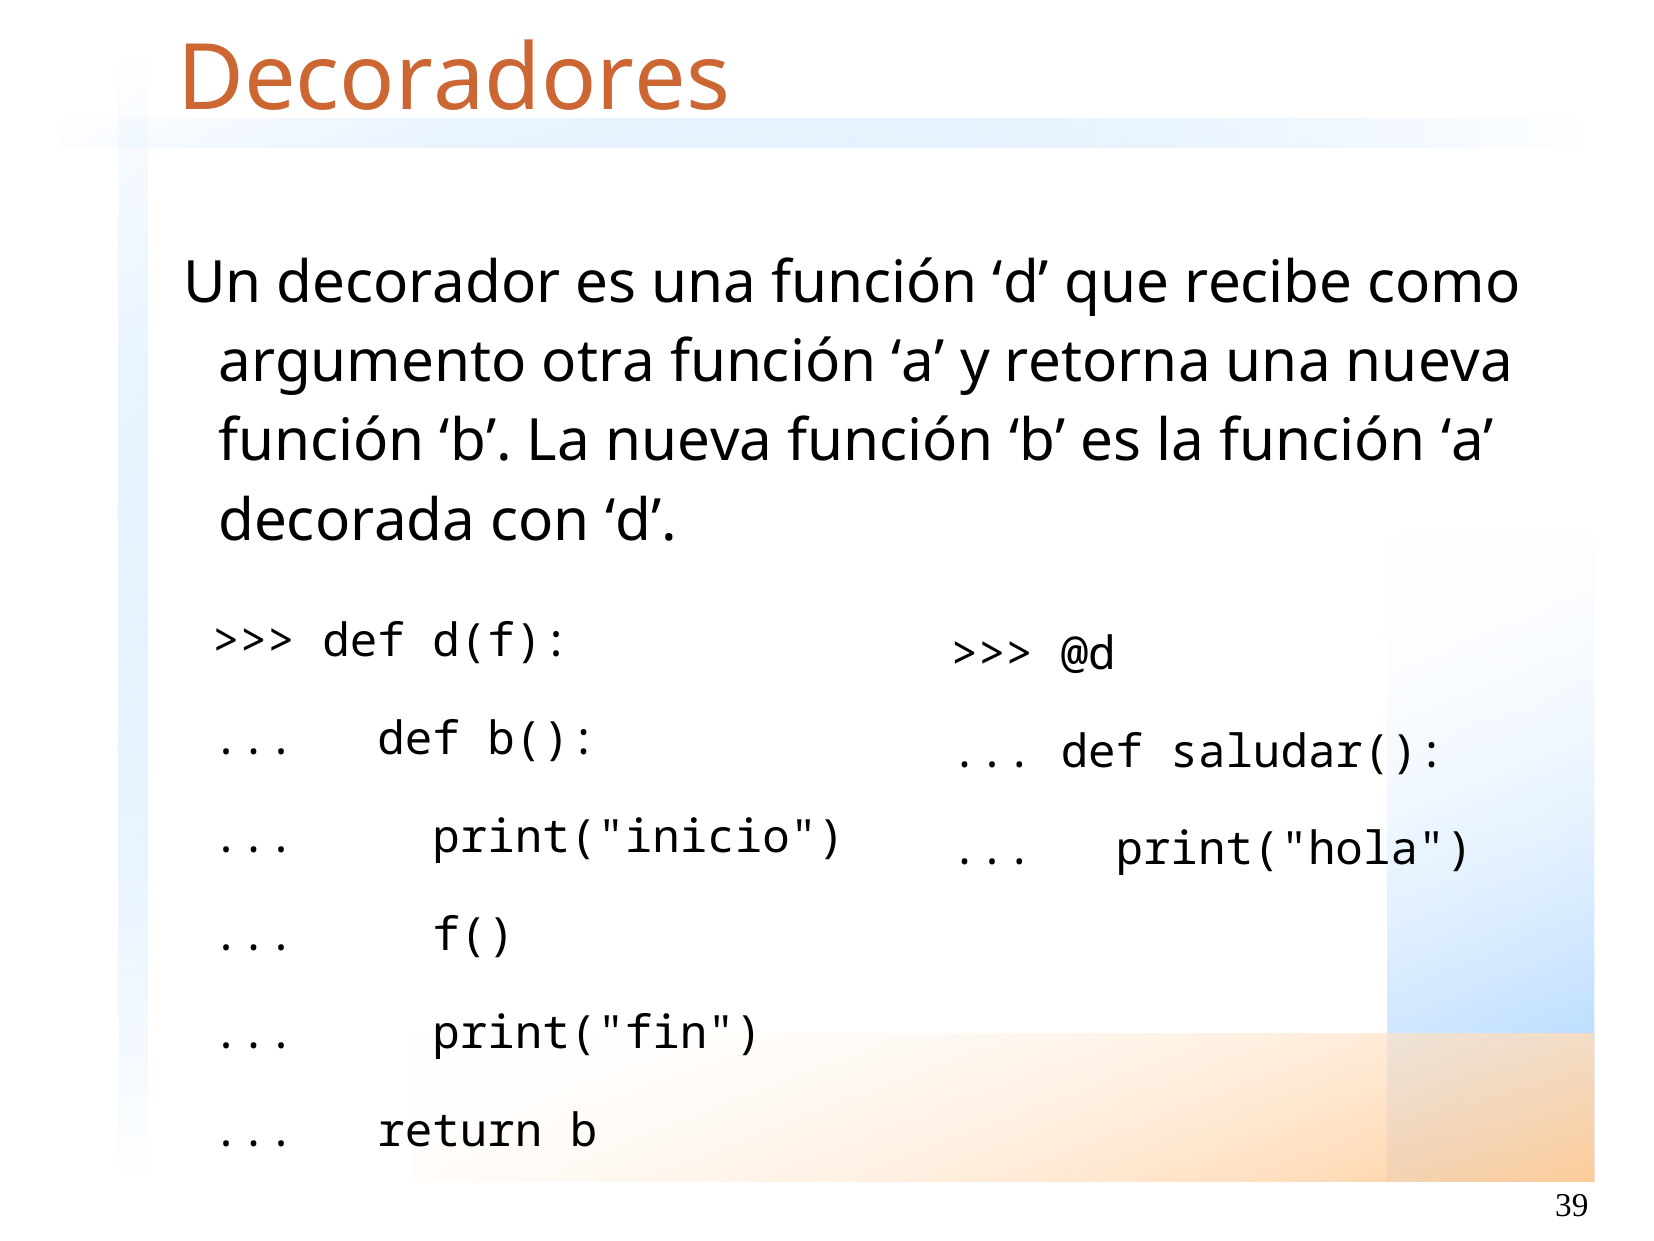

# Decoradores
Un decorador es una función ‘d’ que recibe como argumento otra función ‘a’ y retorna una nueva función ‘b’. La nueva función ‘b’ es la función ‘a’ decorada con ‘d’.
>>> def d(f):
... def b():
... print("inicio")
... f()
... print("fin")
... return b
>>> @d
... def saludar():
... print("hola")